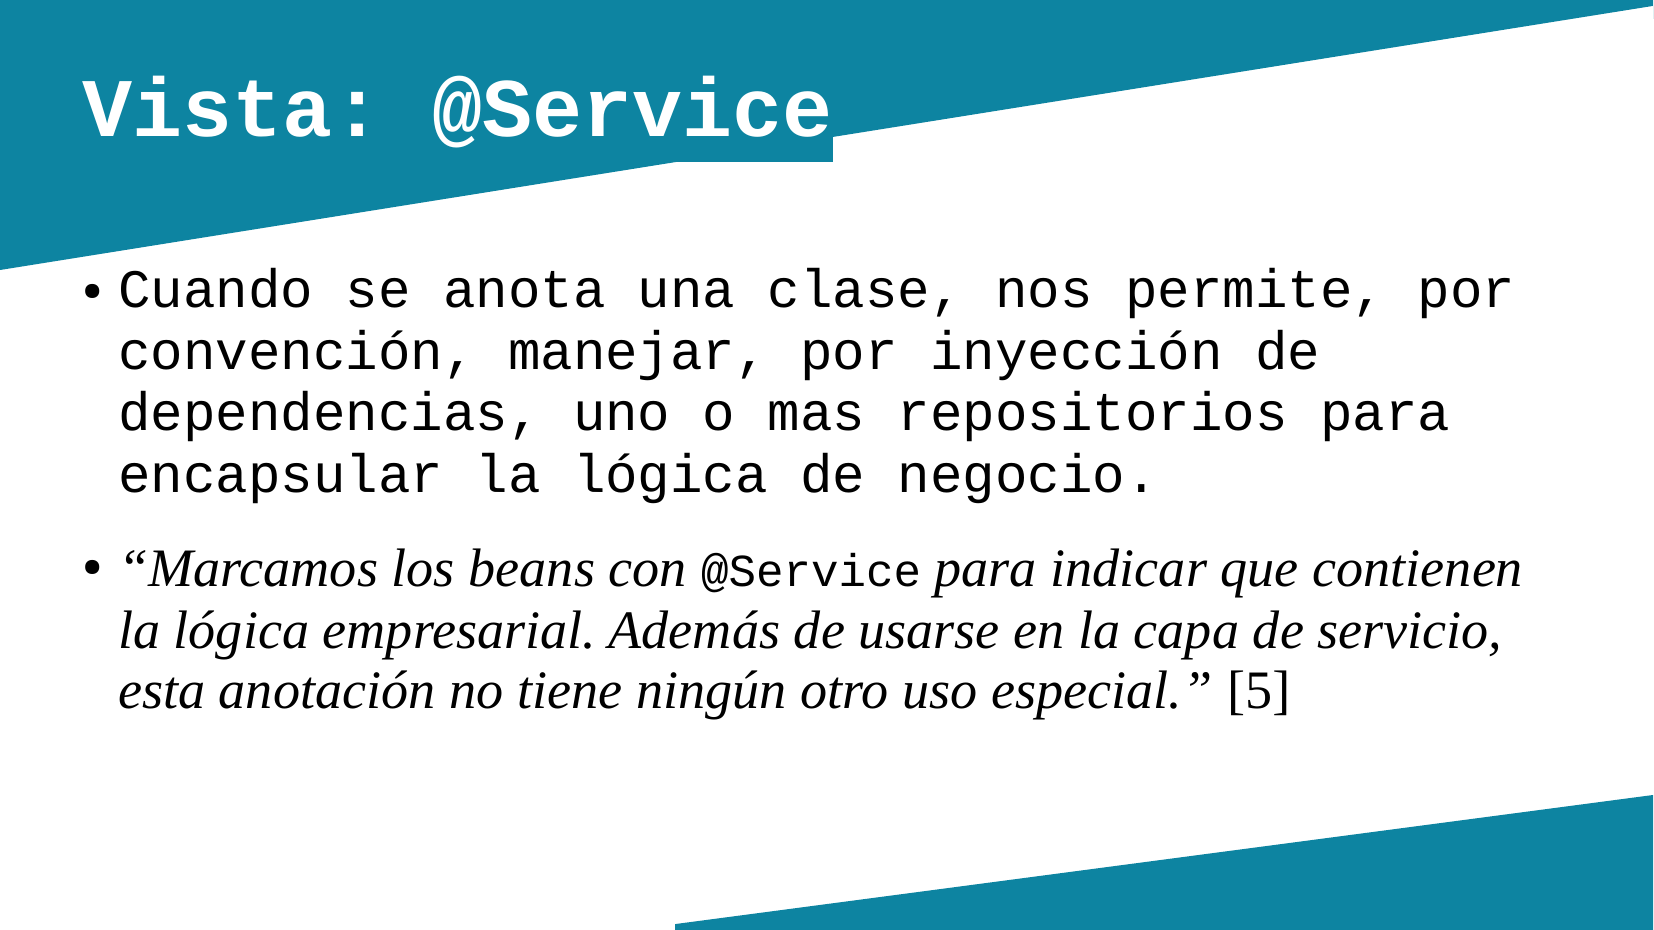

# Vista: @Service
Cuando se anota una clase, nos permite, por convención, manejar, por inyección de dependencias, uno o mas repositorios para encapsular la lógica de negocio.
“Marcamos los beans con @Service para indicar que contienen la lógica empresarial. Además de usarse en la capa de servicio, esta anotación no tiene ningún otro uso especial.” [5]